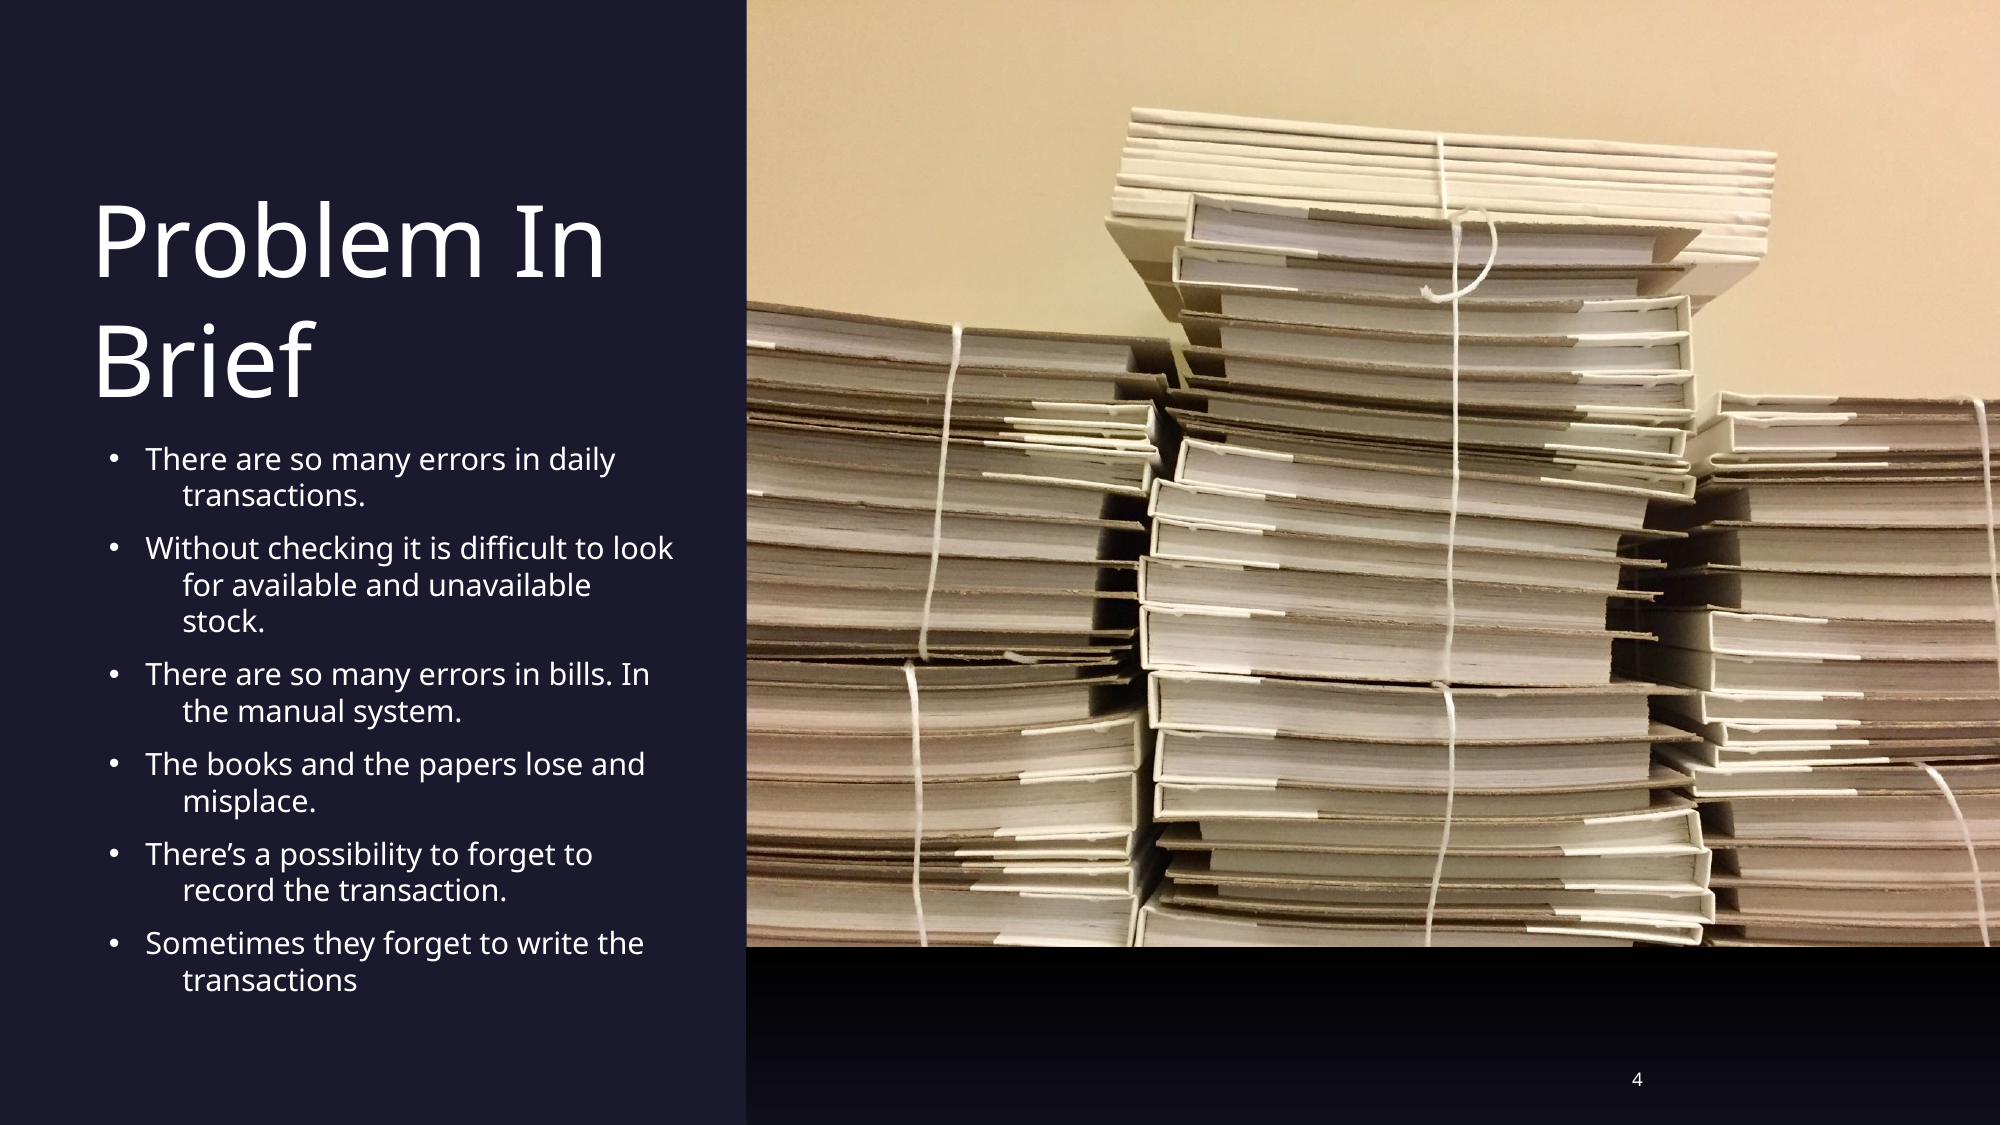

# Problem In Brief
There are so many errors in daily transactions.
Without checking it is difficult to look for available and unavailable stock.
There are so many errors in bills. In the manual system.
The books and the papers lose and misplace.
There’s a possibility to forget to record the transaction.
Sometimes they forget to write the transactions
4